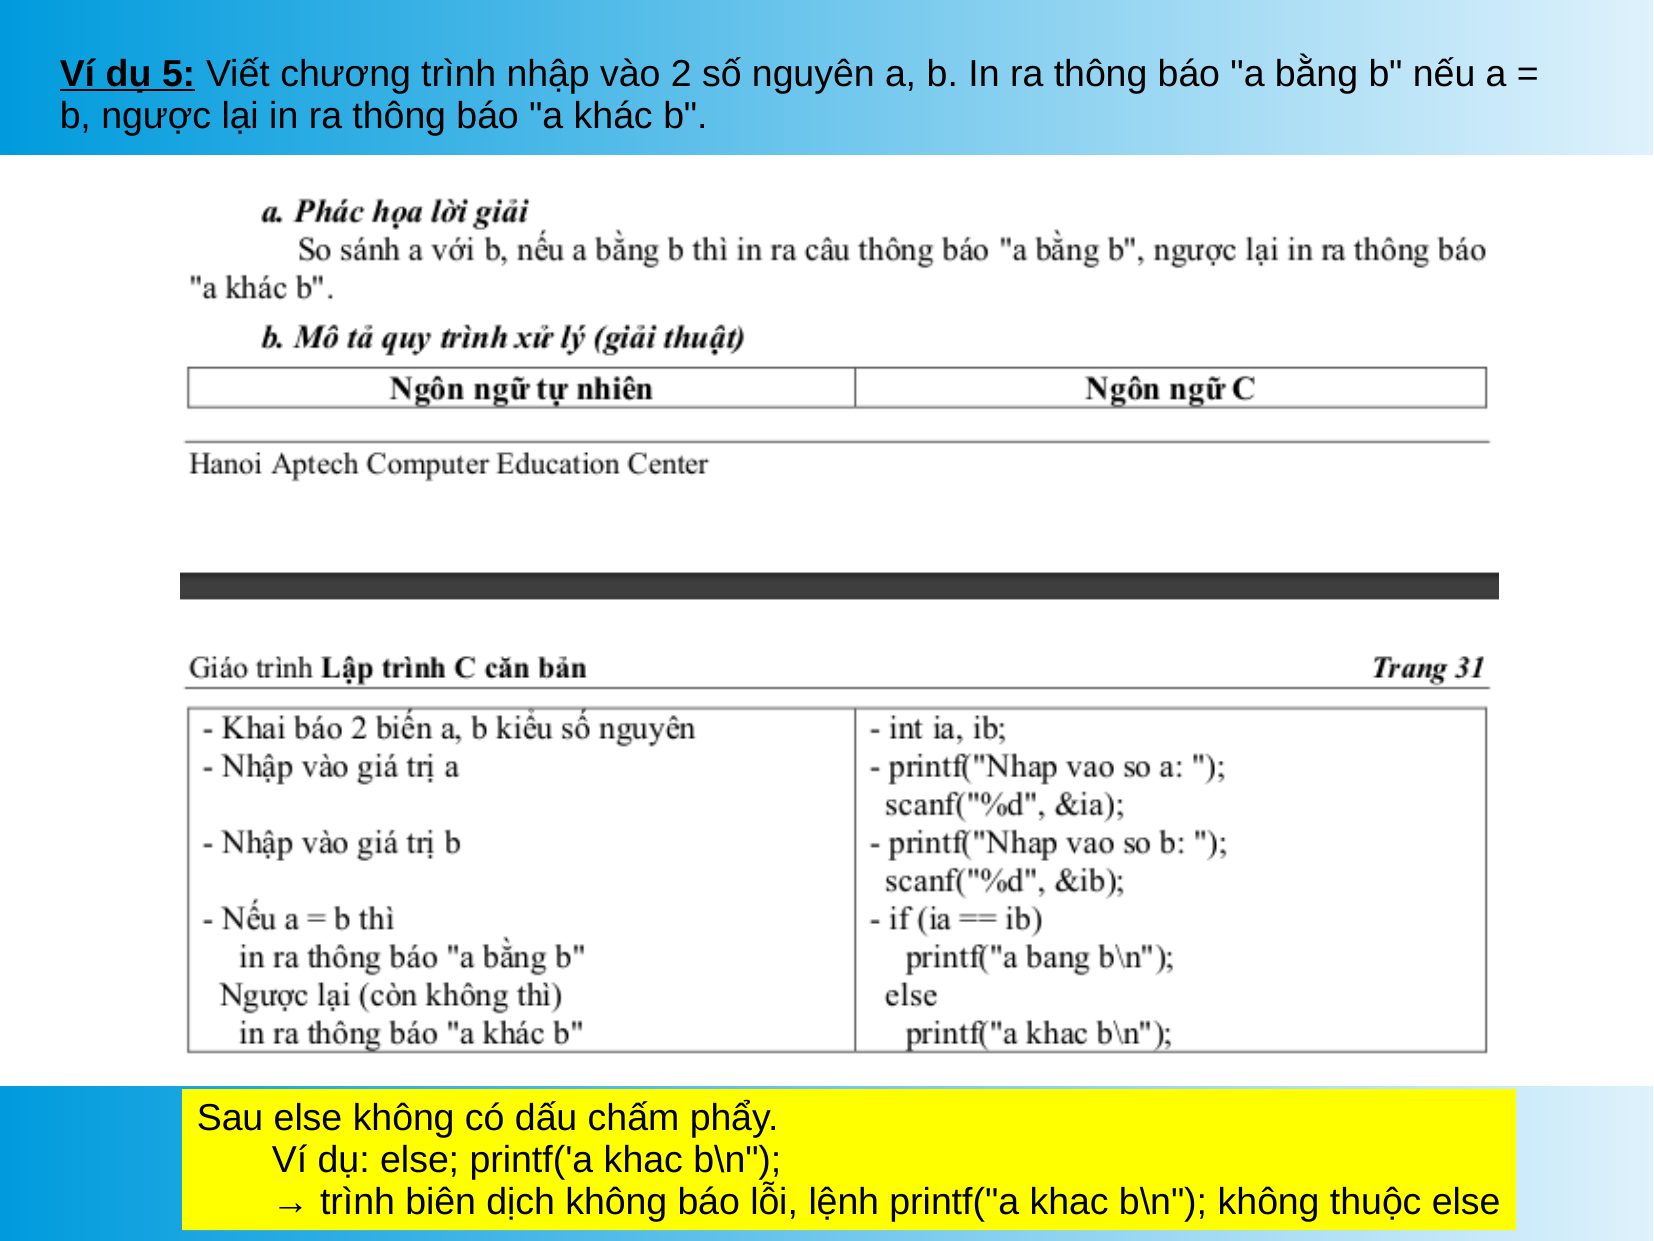

Ví dụ 5: Viết chương trình nhập vào 2 số nguyên a, b. In ra thông báo "a bằng b" nếu a = b, ngược lại in ra thông báo "a khác b".
Sau else không có dấu chấm phẩy.
	Ví dụ: else; printf('a khac b\n");
	→ trình biên dịch không báo lỗi, lệnh printf("a khac b\n"); không thuộc else